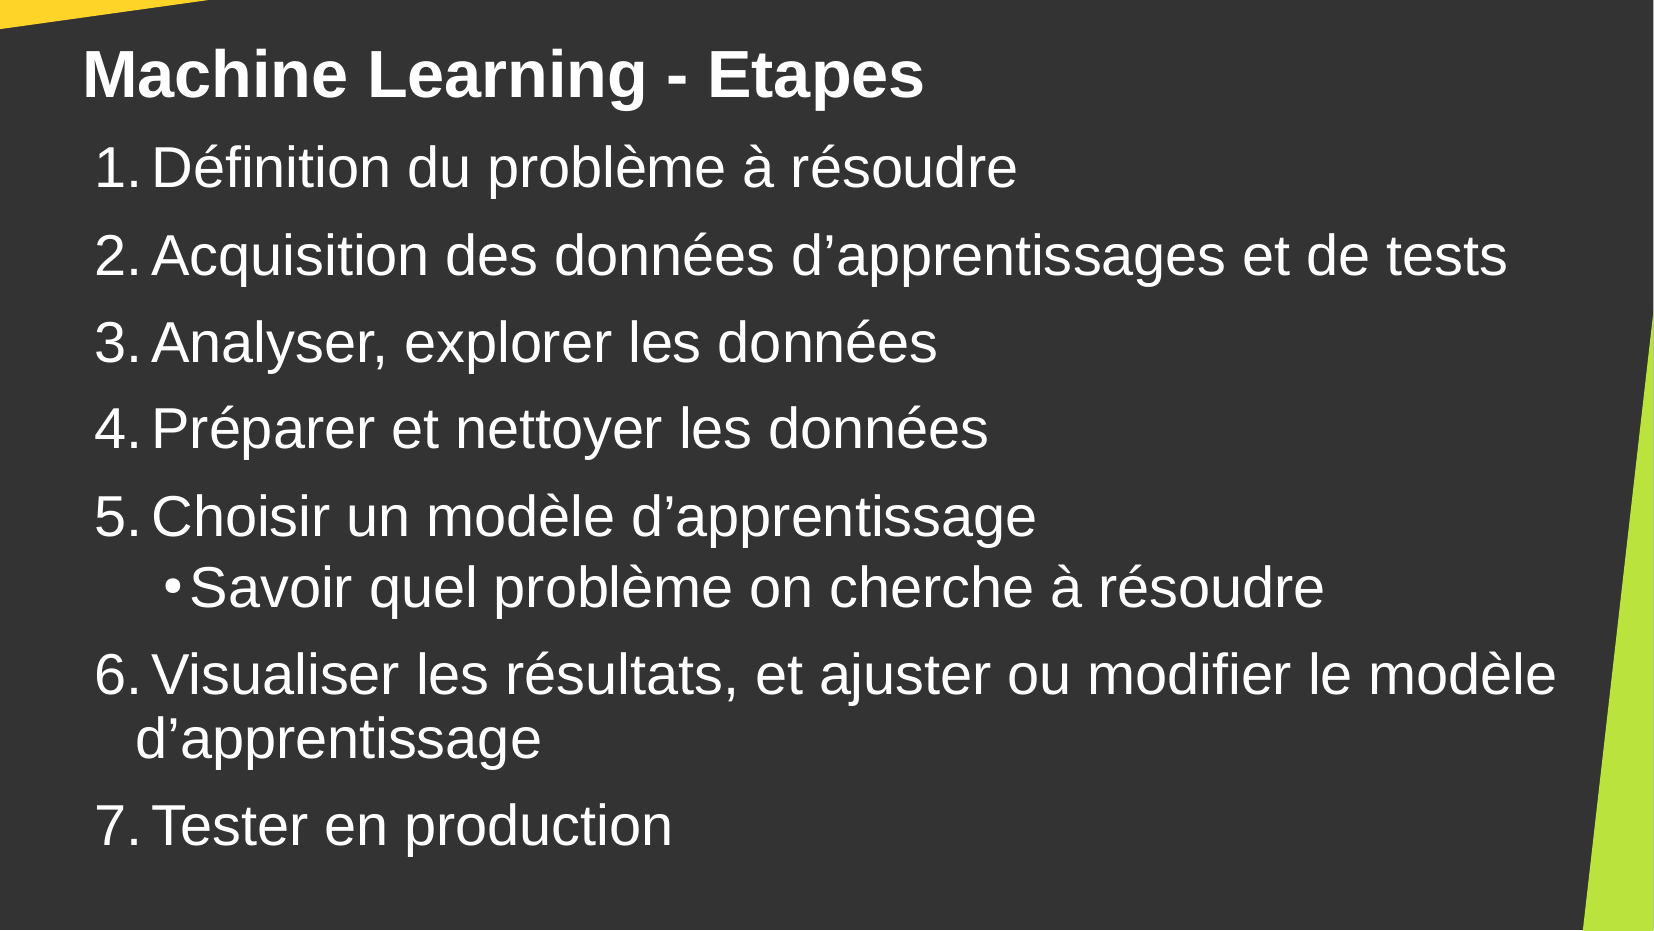

# Machine Learning - Etapes
 Définition du problème à résoudre
 Acquisition des données d’apprentissages et de tests
 Analyser, explorer les données
 Préparer et nettoyer les données
 Choisir un modèle d’apprentissage
Savoir quel problème on cherche à résoudre
 Visualiser les résultats, et ajuster ou modifier le modèle d’apprentissage
 Tester en production